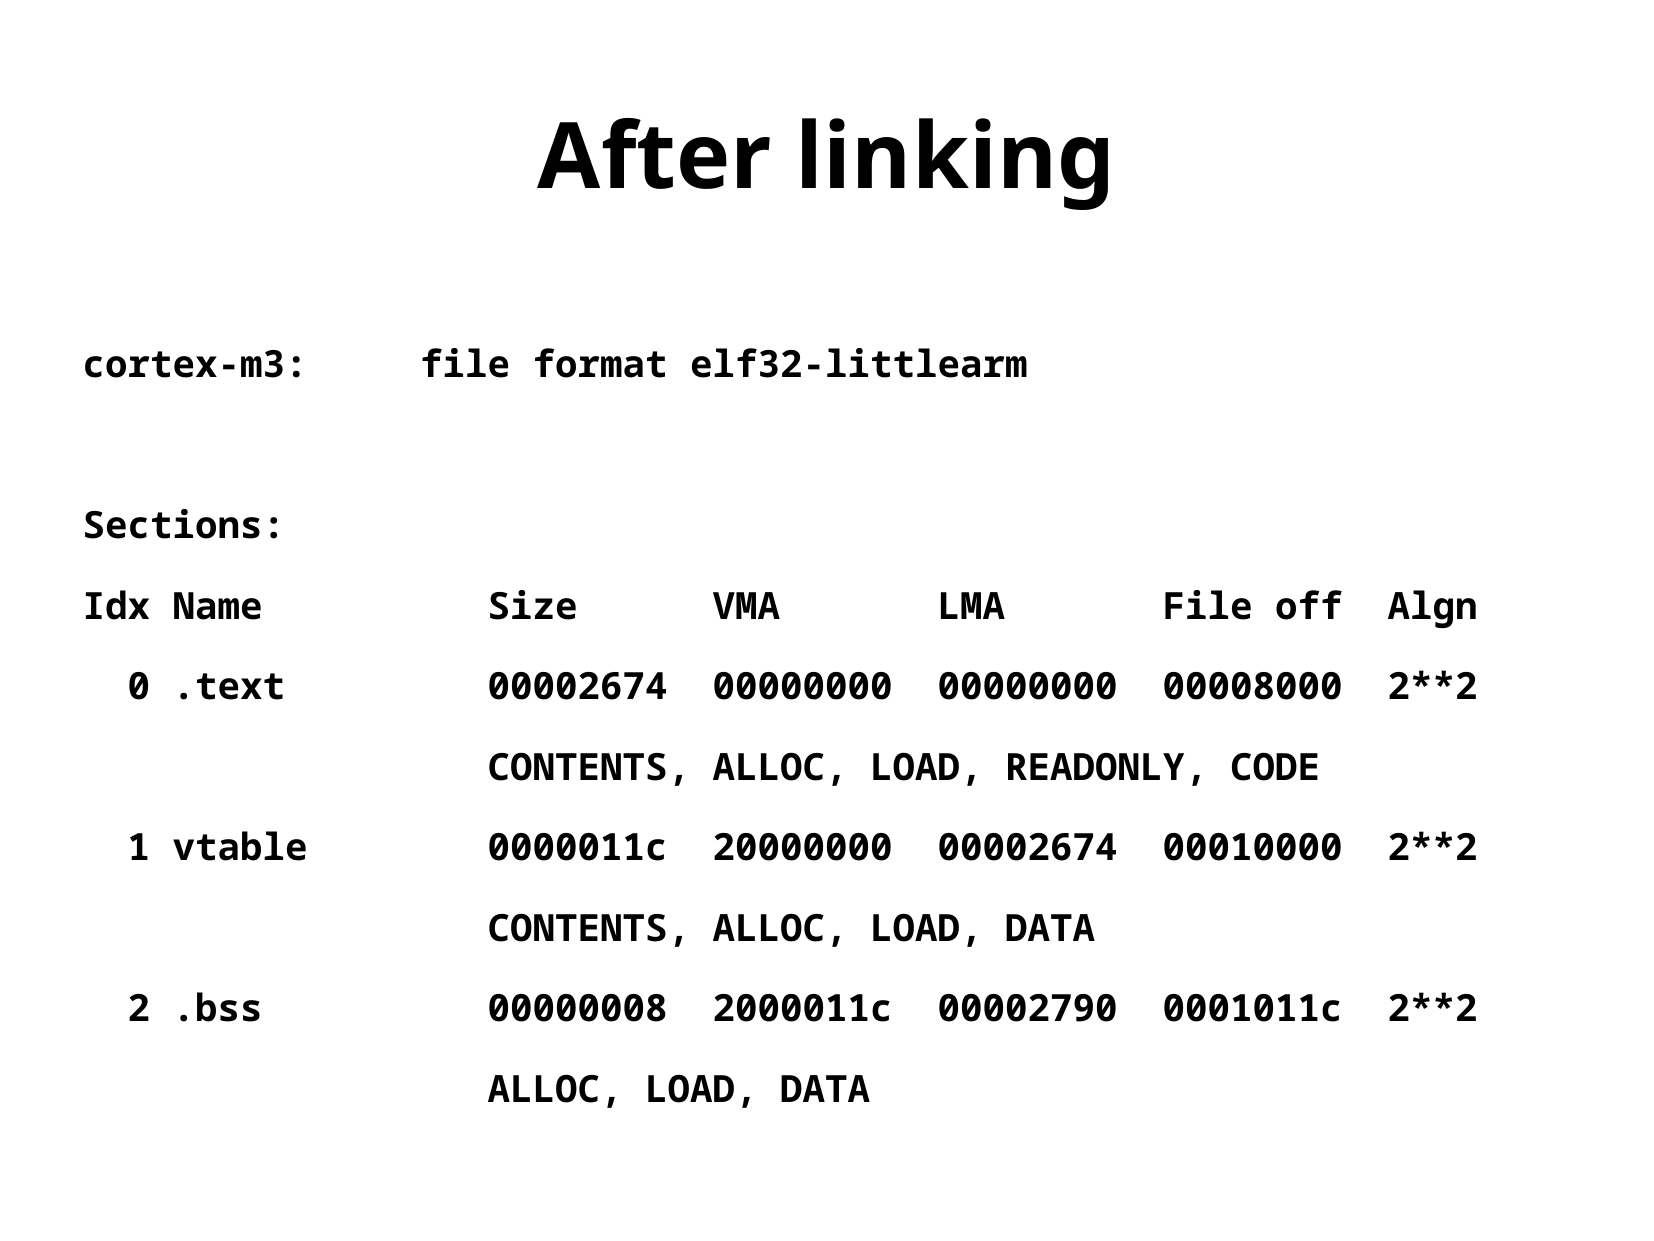

# After linking
cortex-m3: file format elf32-littlearm
Sections:
Idx Name Size VMA LMA File off Algn
 0 .text 00002674 00000000 00000000 00008000 2**2
 CONTENTS, ALLOC, LOAD, READONLY, CODE
 1 vtable 0000011c 20000000 00002674 00010000 2**2
 CONTENTS, ALLOC, LOAD, DATA
 2 .bss 00000008 2000011c 00002790 0001011c 2**2
 ALLOC, LOAD, DATA